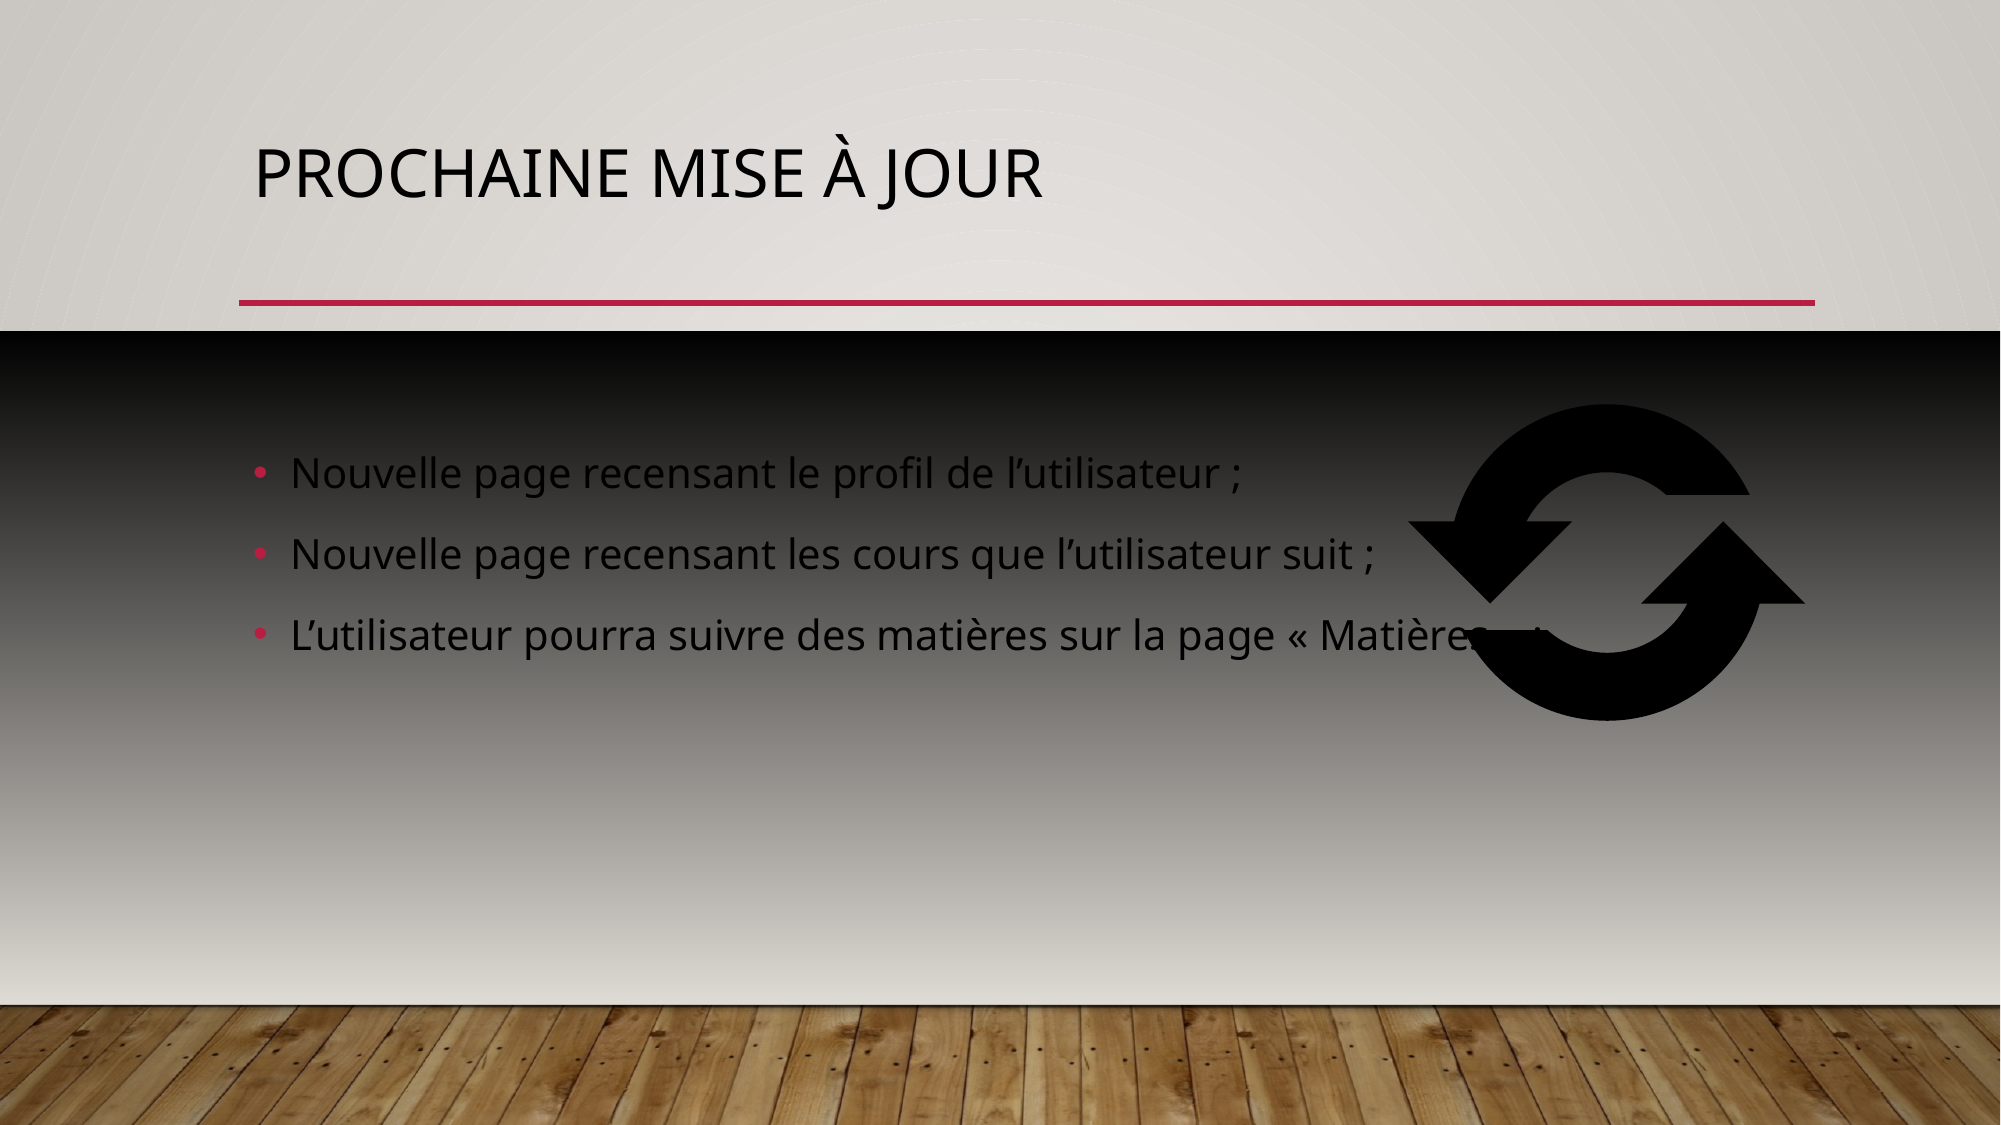

# Prochaine Mise à jour
Nouvelle page recensant le profil de l’utilisateur ;
Nouvelle page recensant les cours que l’utilisateur suit ;
L’utilisateur pourra suivre des matières sur la page « Matières » ;